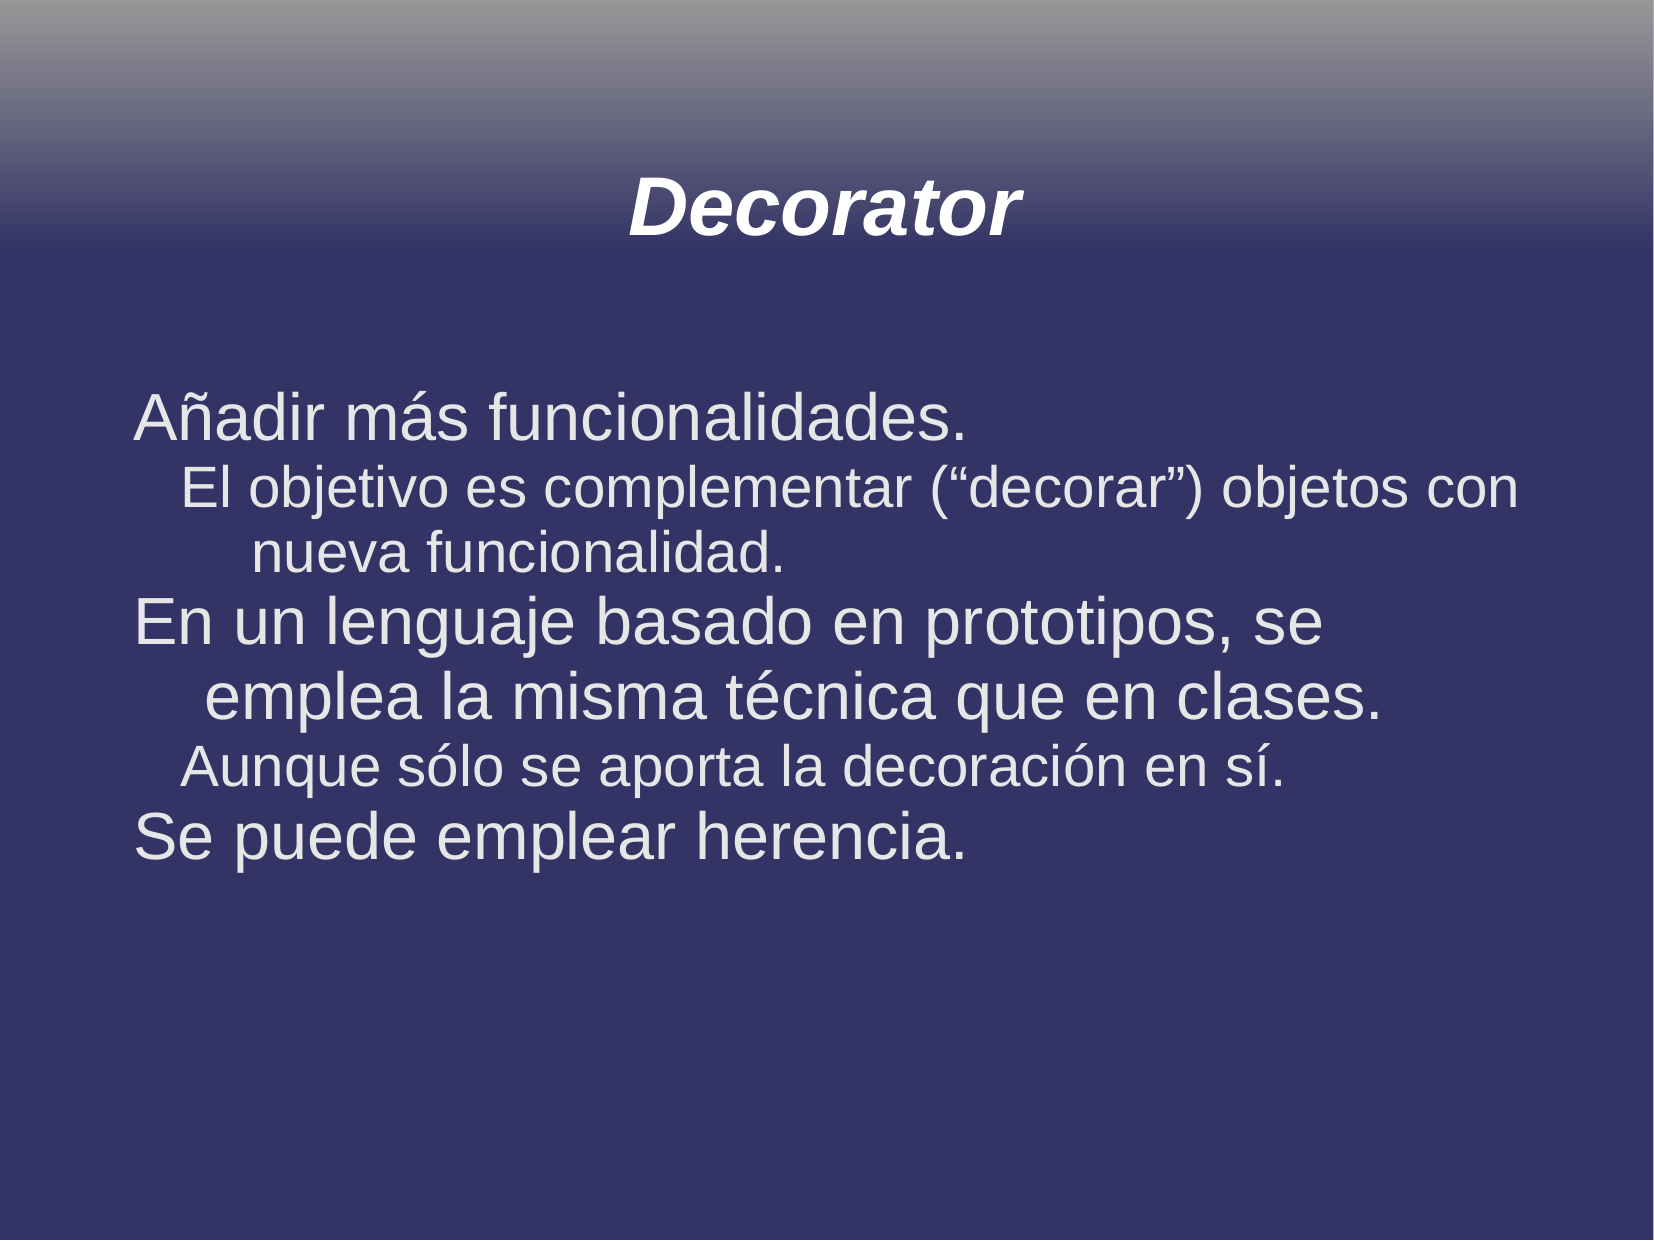

# Decorator
Añadir más funcionalidades.
El objetivo es complementar (“decorar”) objetos con nueva funcionalidad.
En un lenguaje basado en prototipos, se emplea la misma técnica que en clases.
Aunque sólo se aporta la decoración en sí.
Se puede emplear herencia.